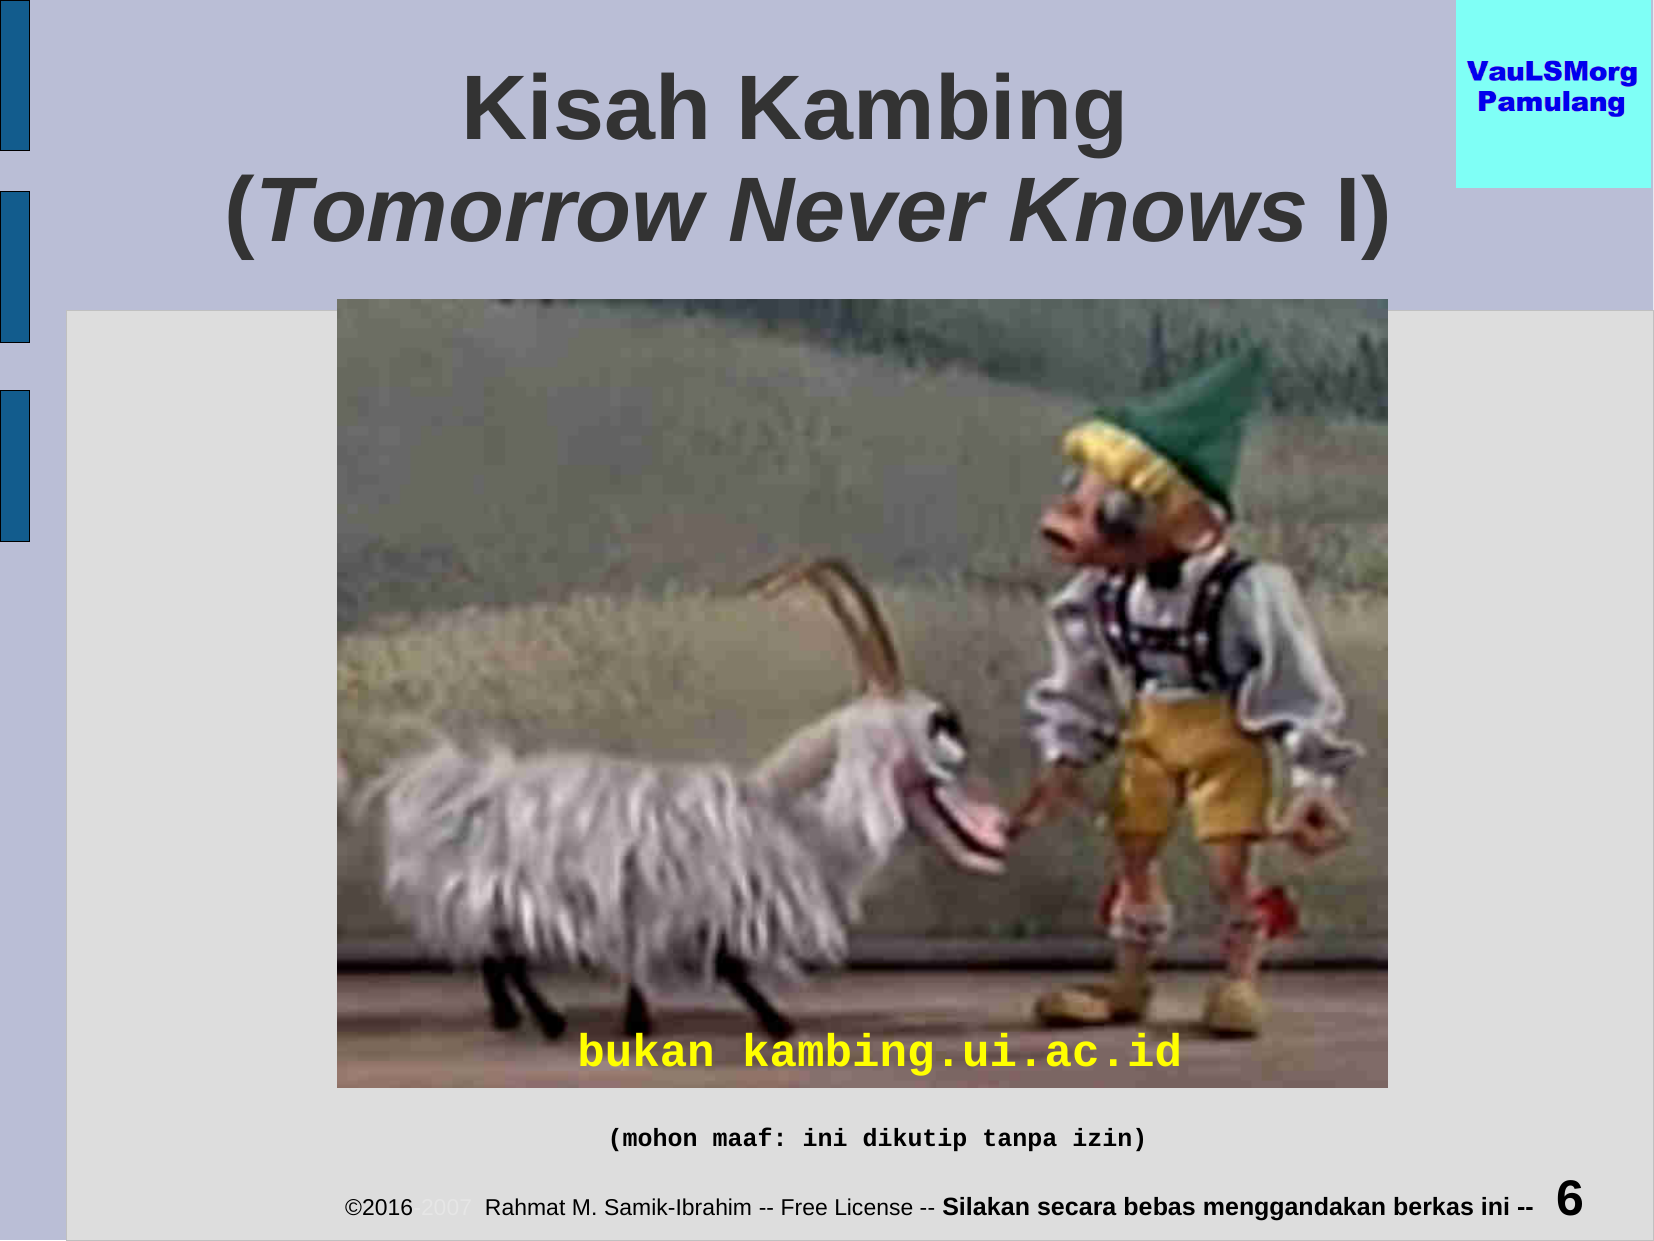

# Kisah Kambing (Tomorrow Never Knows I)
bukan kambing.ui.ac.id
(mohon maaf: ini dikutip tanpa izin)